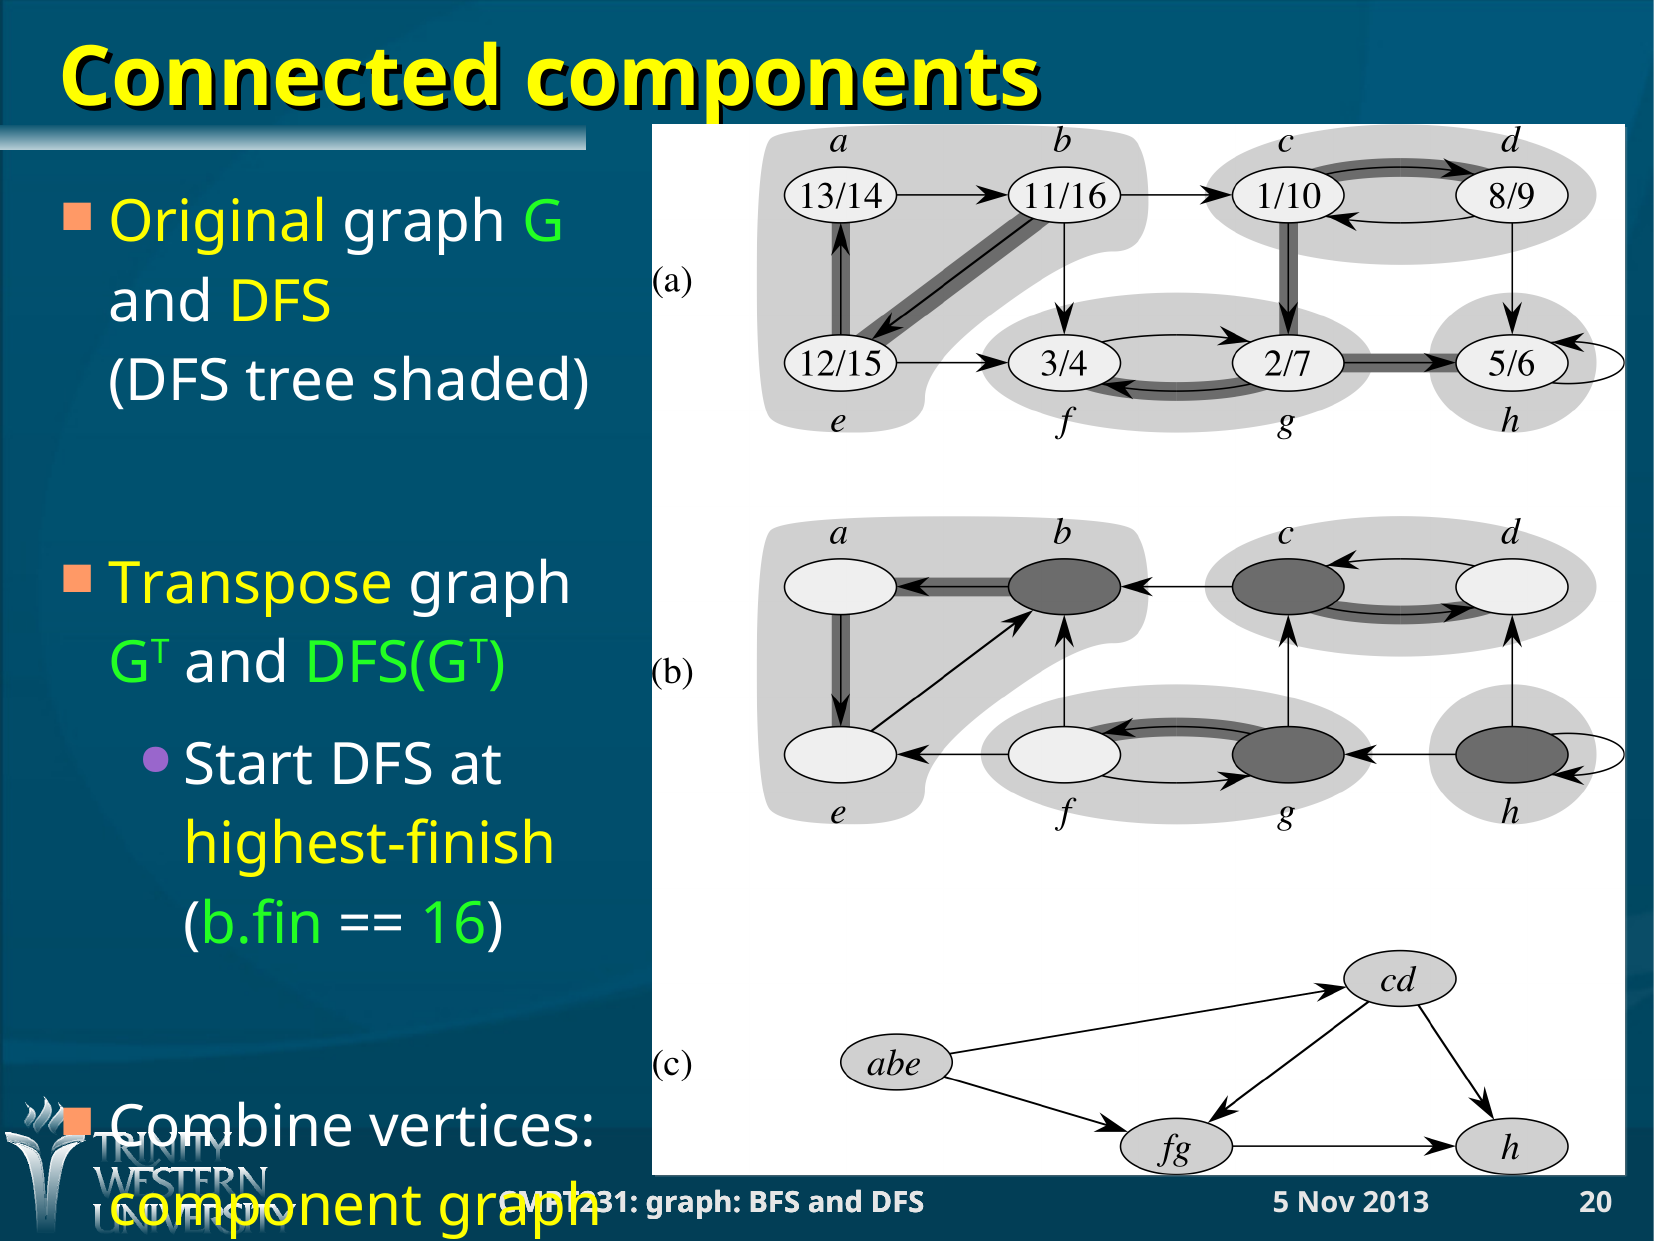

# Connected components
Original graph G
and DFS
(DFS tree shaded)
Transpose graph
GT and DFS(GT)
Start DFS at highest-finish (b.fin == 16)
Combine vertices: component graph
CMPT231: graph: BFS and DFS
5 Nov 2013
20